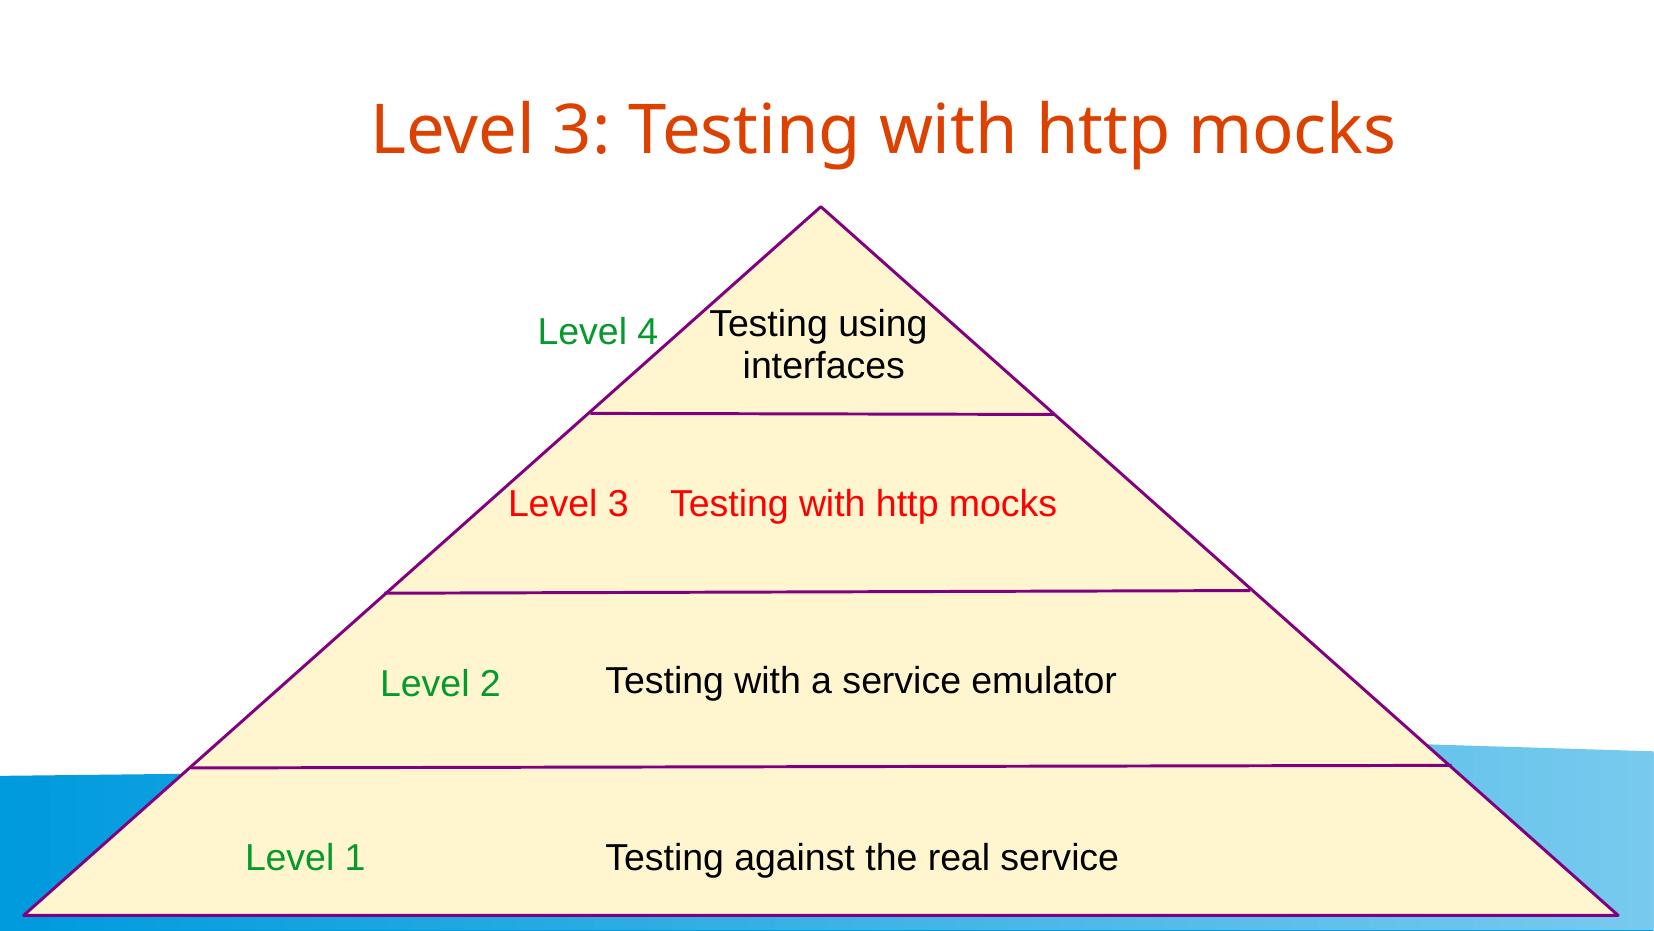

# Level 3: Testing with http mocks
Testing using
interfaces
Level 4
Level 3
Testing with http mocks
Testing with a service emulator
Level 2
Level 1
Testing against the real service